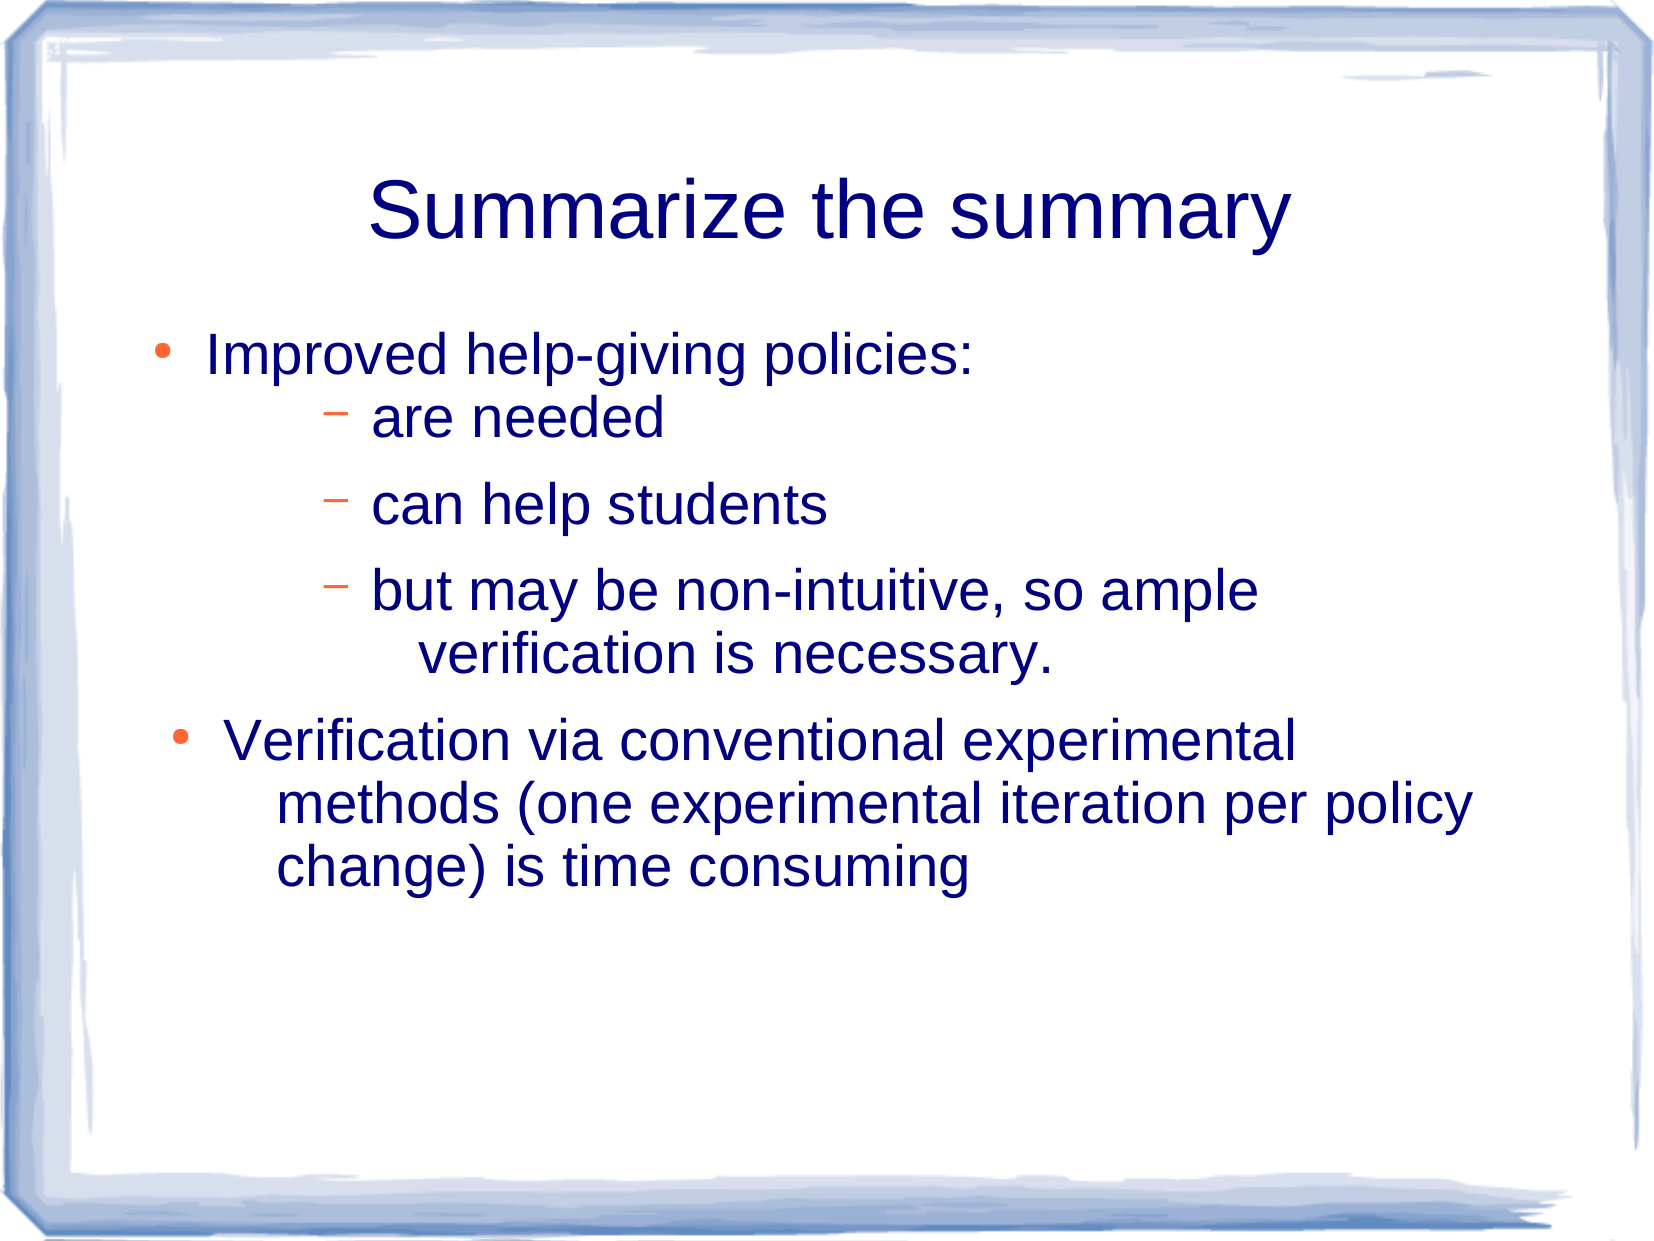

# Summarize the summary
Improved help-giving policies:
are needed
can help students
but may be non-intuitive, so ample verification is necessary.
Verification via conventional experimental methods (one experimental iteration per policy change) is time consuming